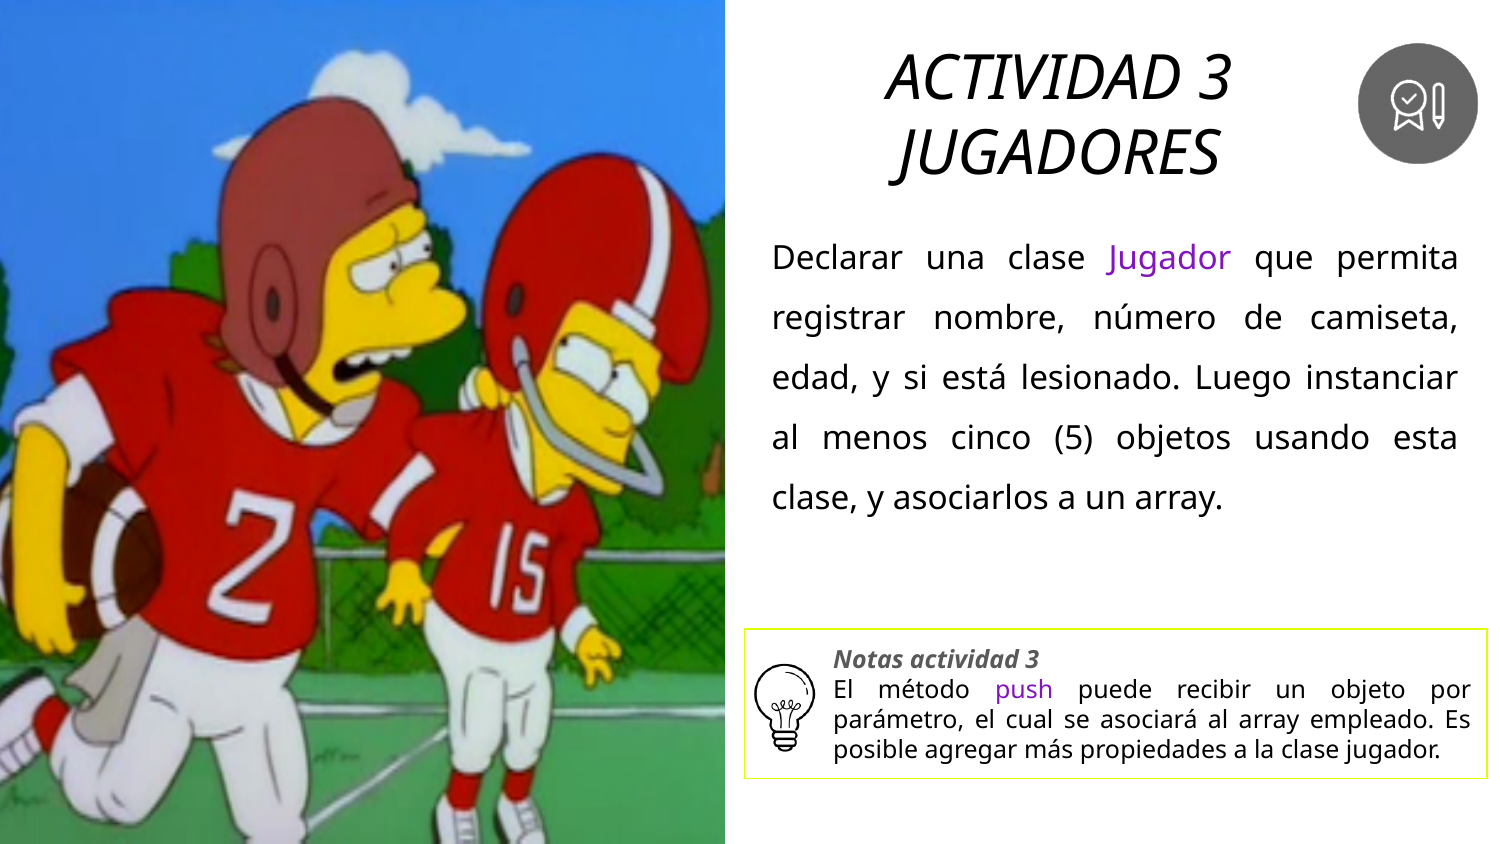

ACTIVIDAD 3
JUGADORES
Declarar una clase Jugador que permita registrar nombre, número de camiseta, edad, y si está lesionado. Luego instanciar al menos cinco (5) objetos usando esta clase, y asociarlos a un array.
Notas actividad 3
El método push puede recibir un objeto por parámetro, el cual se asociará al array empleado. Es posible agregar más propiedades a la clase jugador.